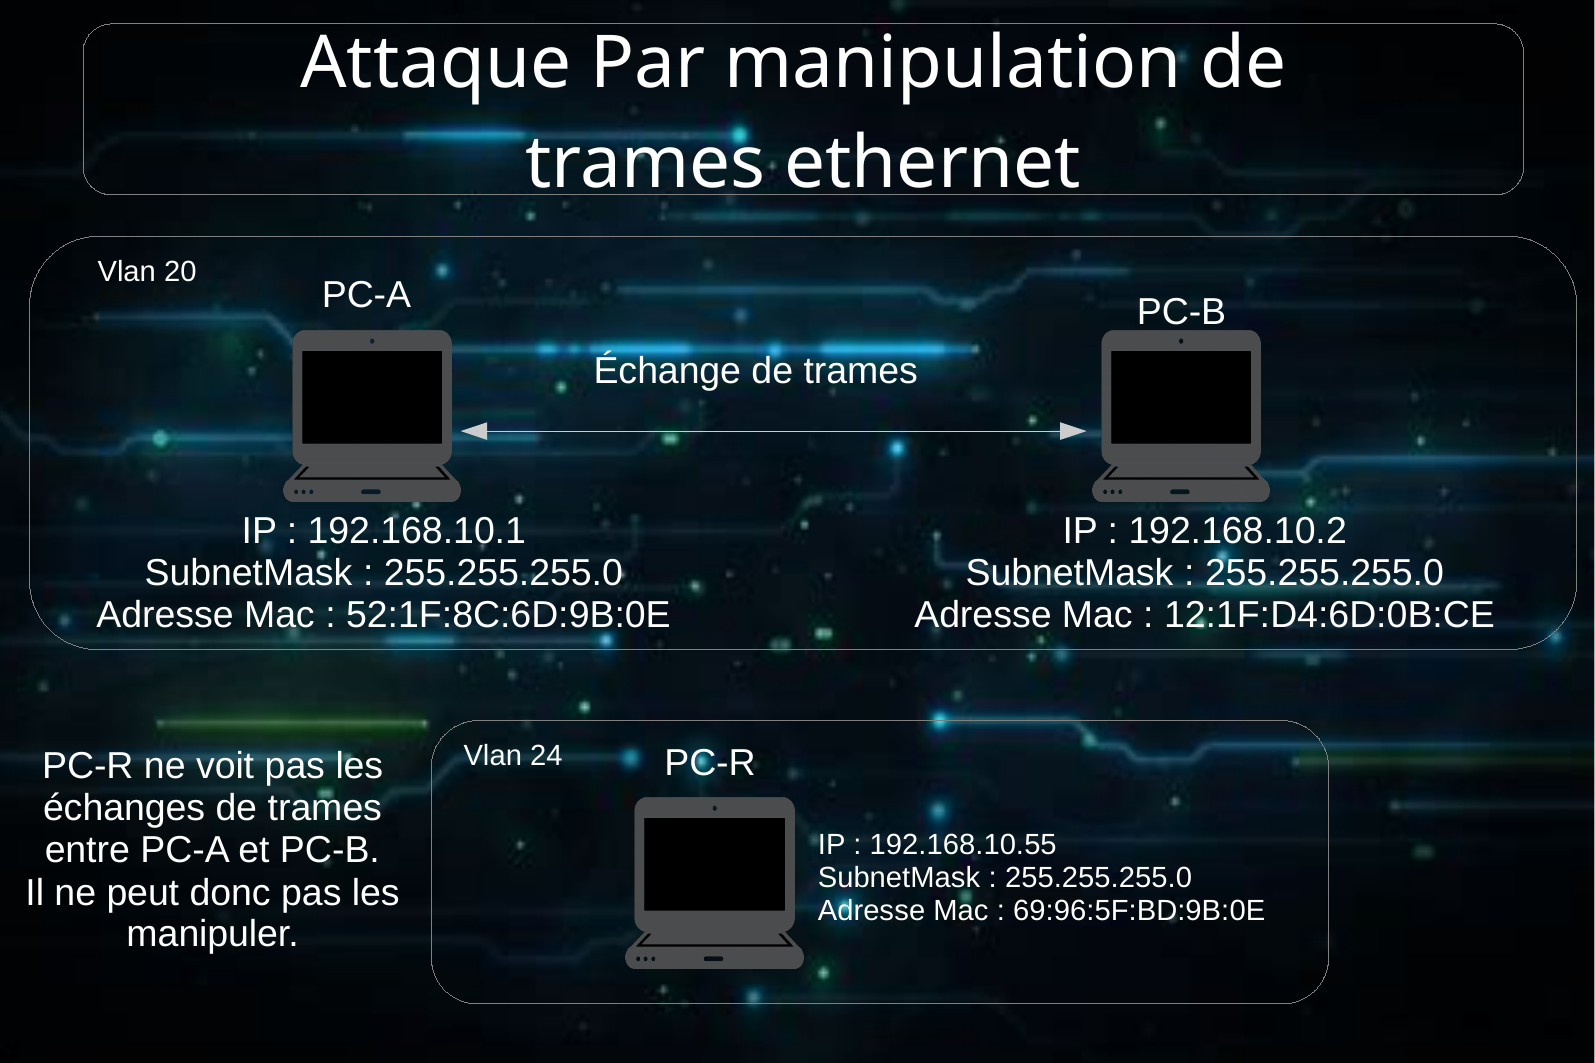

Attaque Par manipulation de
trames ethernet
Vlan 20
PC-A
PC-B
0
0
Échange de trames
IP : 192.168.10.1
SubnetMask : 255.255.255.0
Adresse Mac : 52:1F:8C:6D:9B:0E
IP : 192.168.10.2
SubnetMask : 255.255.255.0
Adresse Mac : 12:1F:D4:6D:0B:CE
Vlan 24
PC-R
PC-R ne voit pas les échanges de trames entre PC-A et PC-B.
Il ne peut donc pas les manipuler.
0
IP : 192.168.10.55
SubnetMask : 255.255.255.0
Adresse Mac : 69:96:5F:BD:9B:0E